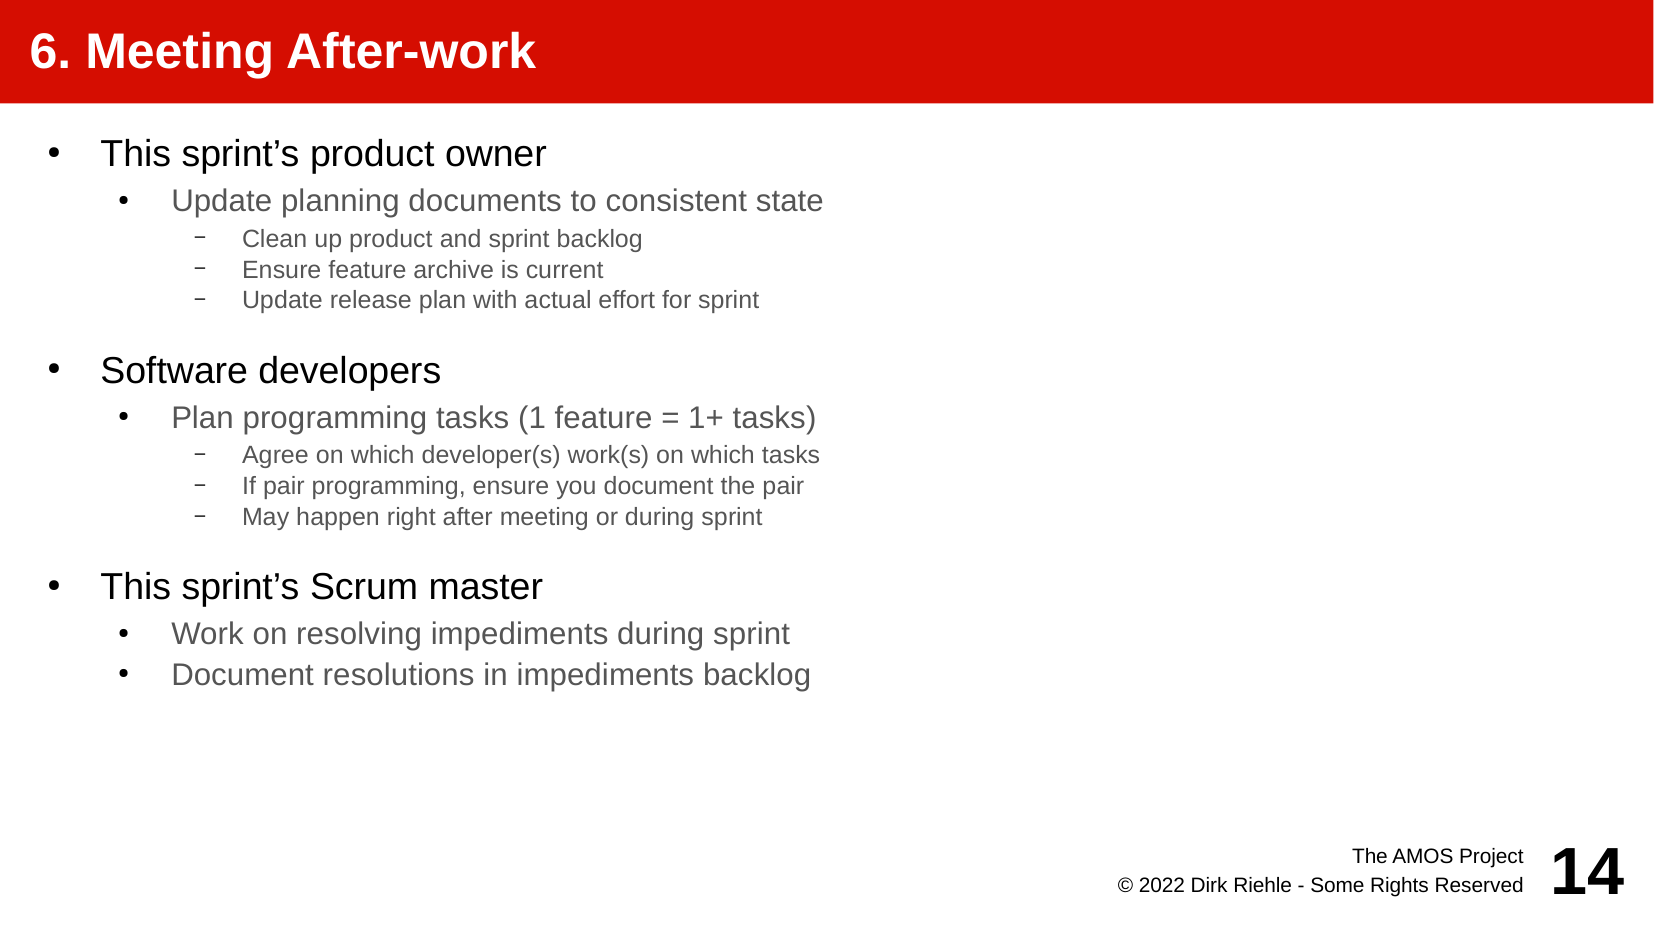

# 6. Meeting After-work
This sprint’s product owner
Update planning documents to consistent state
Clean up product and sprint backlog
Ensure feature archive is current
Update release plan with actual effort for sprint
Software developers
Plan programming tasks (1 feature = 1+ tasks)
Agree on which developer(s) work(s) on which tasks
If pair programming, ensure you document the pair
May happen right after meeting or during sprint
This sprint’s Scrum master
Work on resolving impediments during sprint
Document resolutions in impediments backlog
The AMOS Project
14
© 2022 Dirk Riehle - Some Rights Reserved